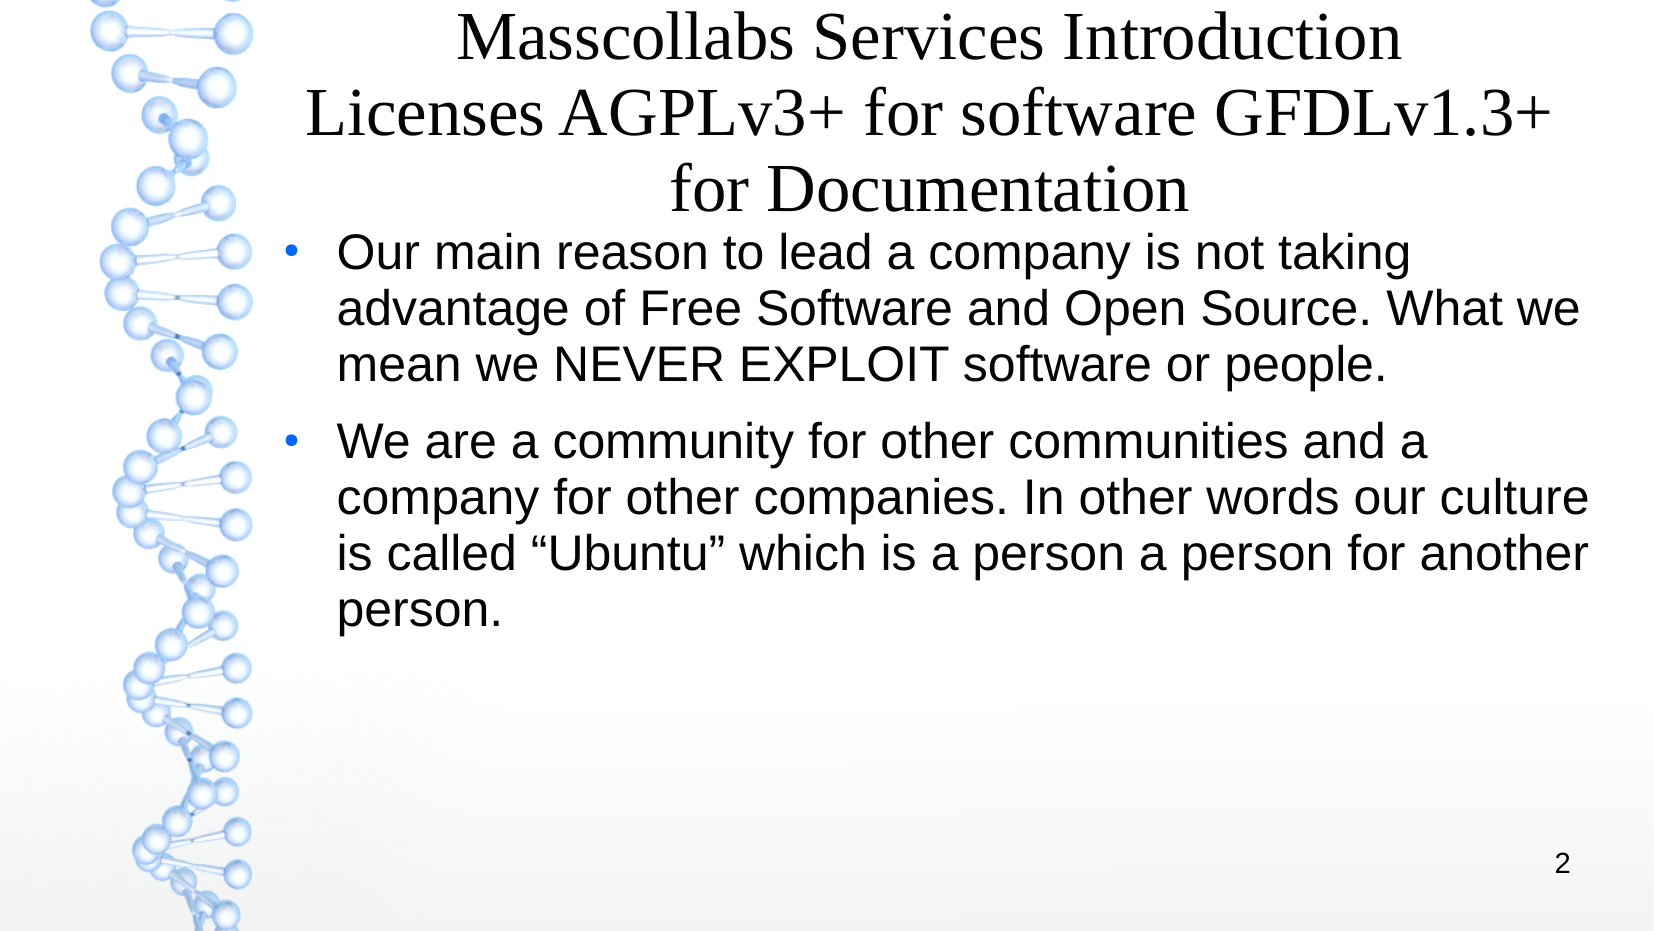

# Masscollabs Services Introduction Licenses AGPLv3+ for software GFDLv1.3+ for Documentation
Our main reason to lead a company is not taking advantage of Free Software and Open Source. What we mean we NEVER EXPLOIT software or people.
We are a community for other communities and a company for other companies. In other words our culture is called “Ubuntu” which is a person a person for another person.
2